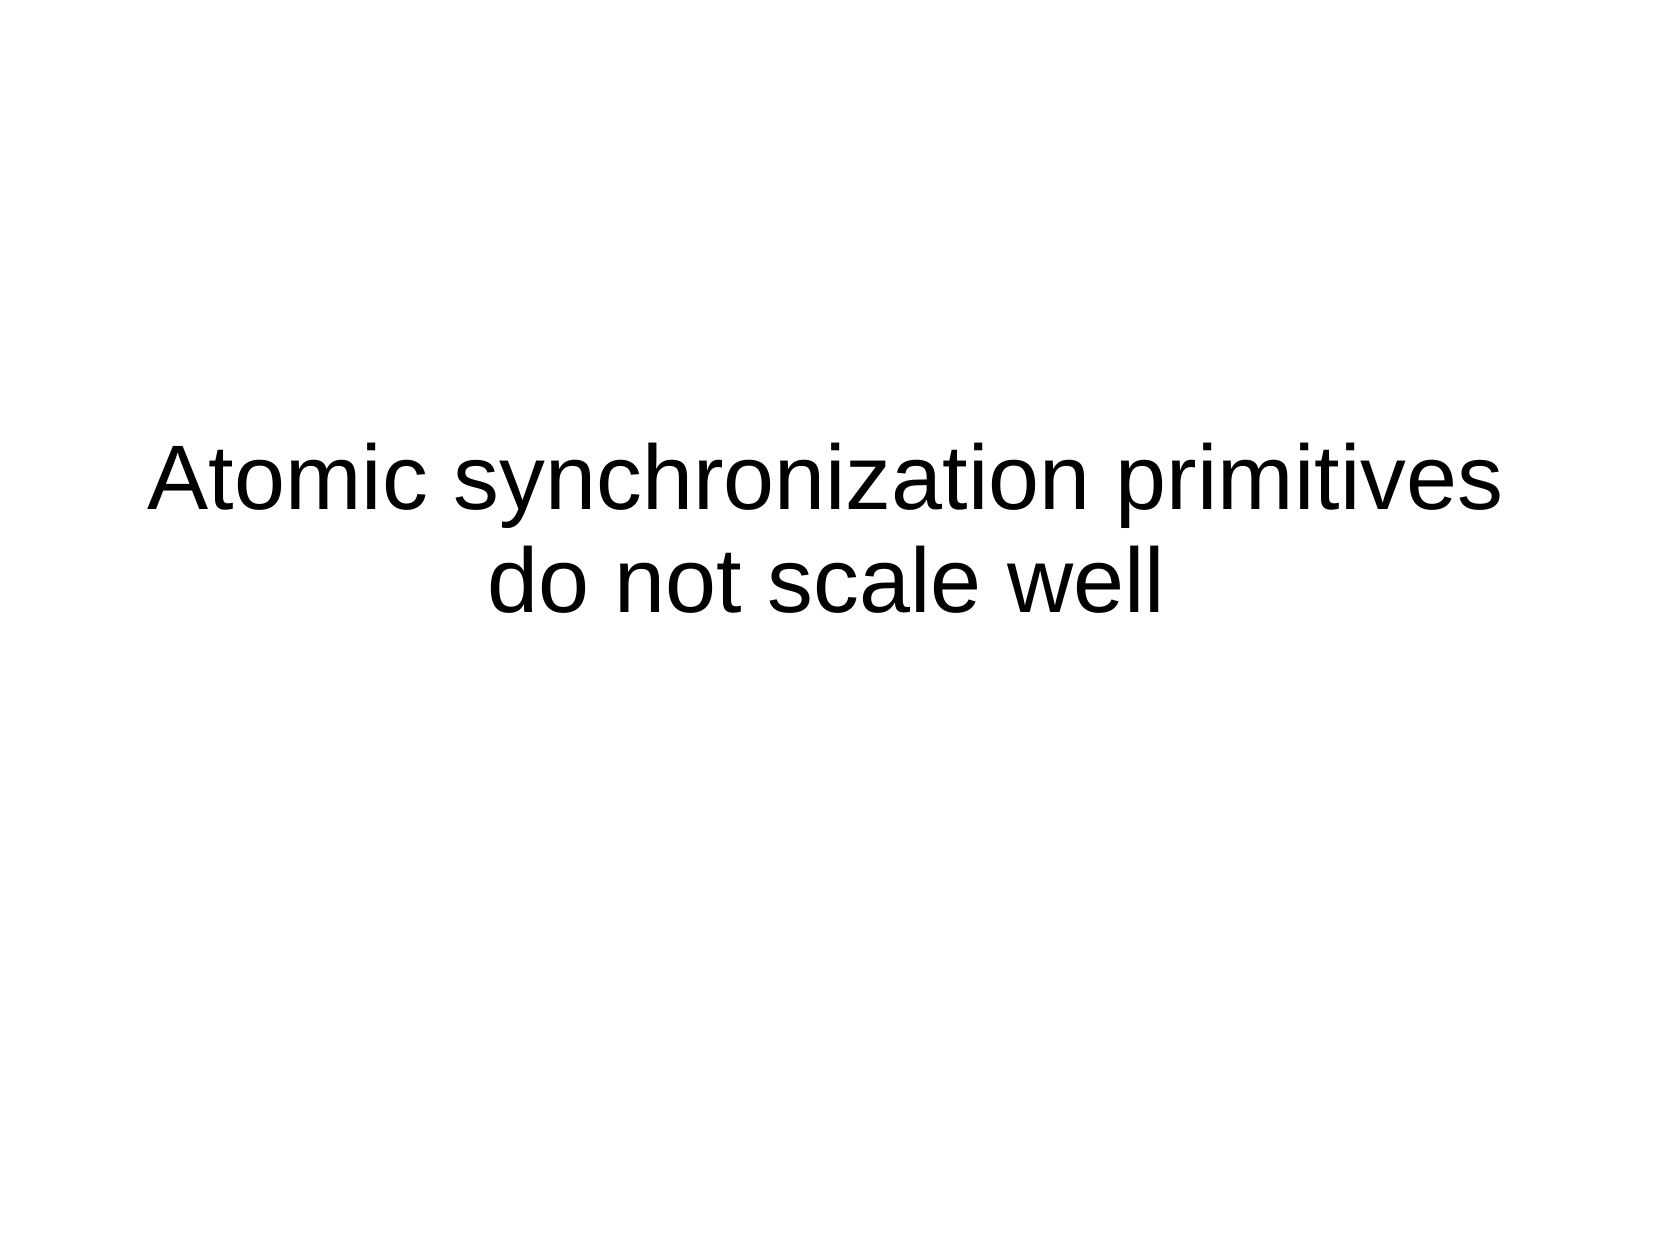

# Atomic synchronization primitives
do not scale well